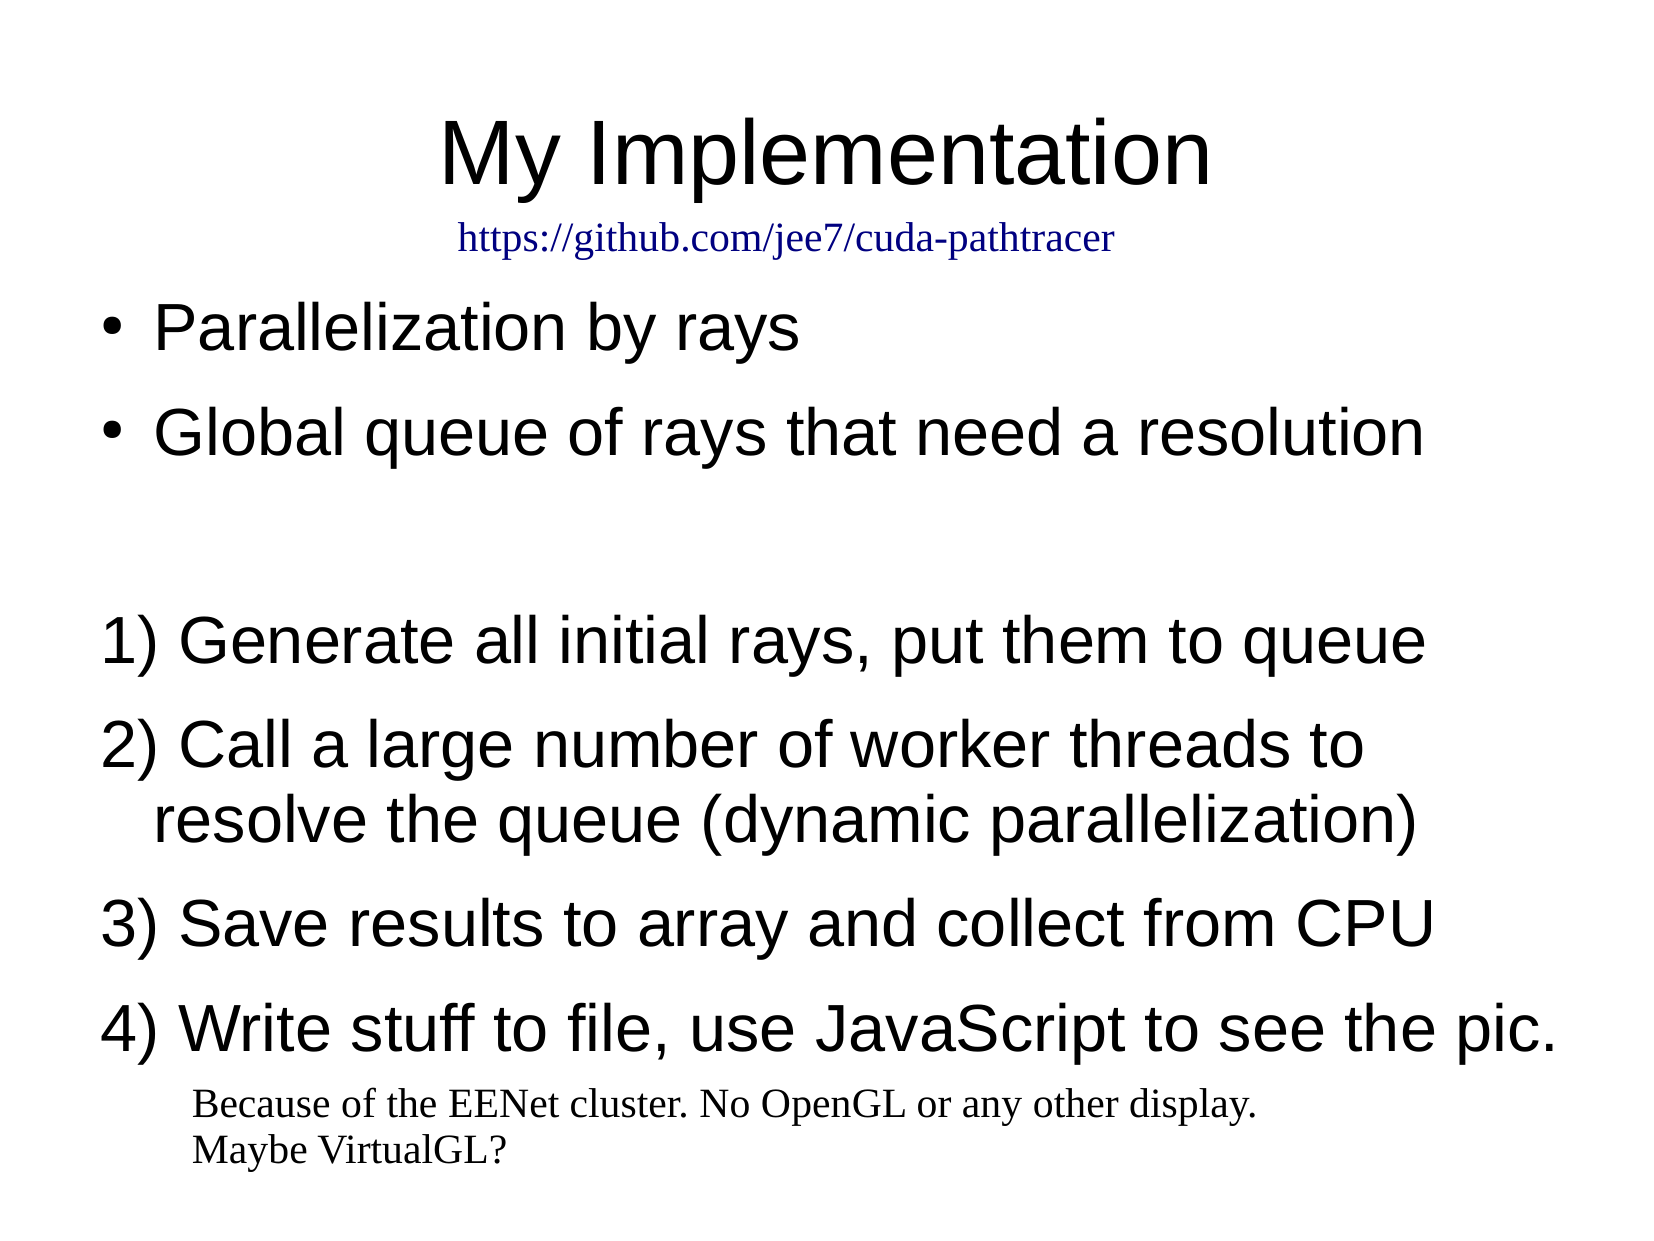

# My Implementation
https://github.com/jee7/cuda-pathtracer
Parallelization by rays
Global queue of rays that need a resolution
 Generate all initial rays, put them to queue
 Call a large number of worker threads to resolve the queue (dynamic parallelization)
 Save results to array and collect from CPU
 Write stuff to file, use JavaScript to see the pic.
Because of the EENet cluster. No OpenGL or any other display. Maybe VirtualGL?